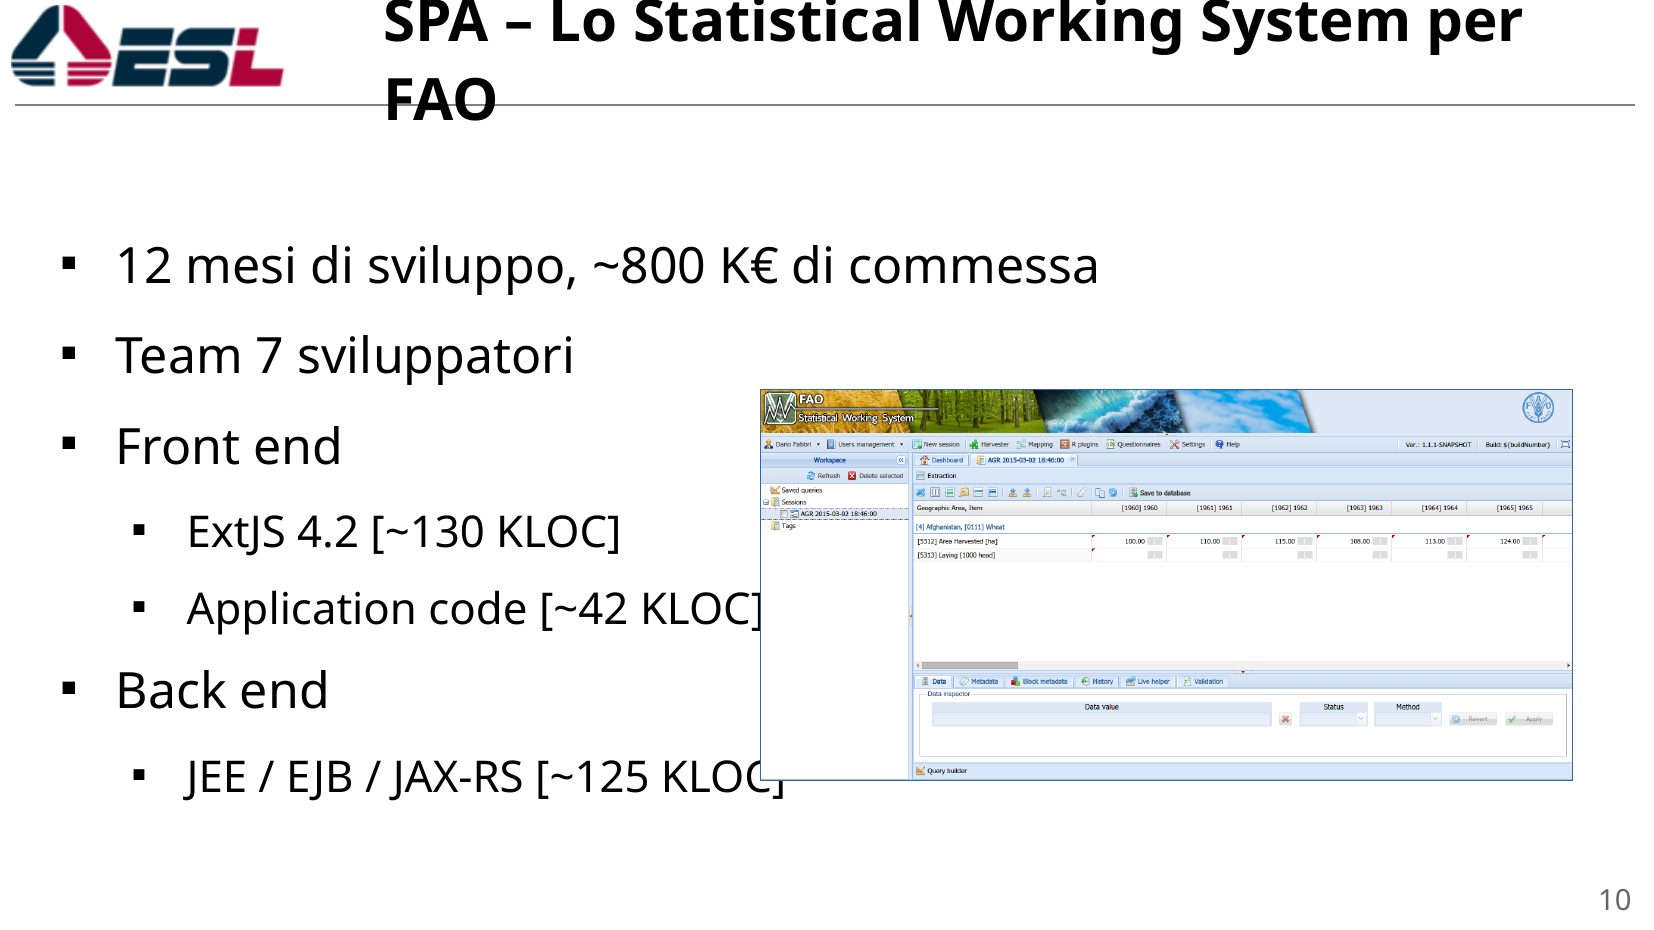

# SPA – Lo Statistical Working System per FAO
12 mesi di sviluppo, ~800 K€ di commessa
Team 7 sviluppatori
Front end
ExtJS 4.2 [~130 KLOC]
Application code [~42 KLOC]
Back end
JEE / EJB / JAX-RS [~125 KLOC]